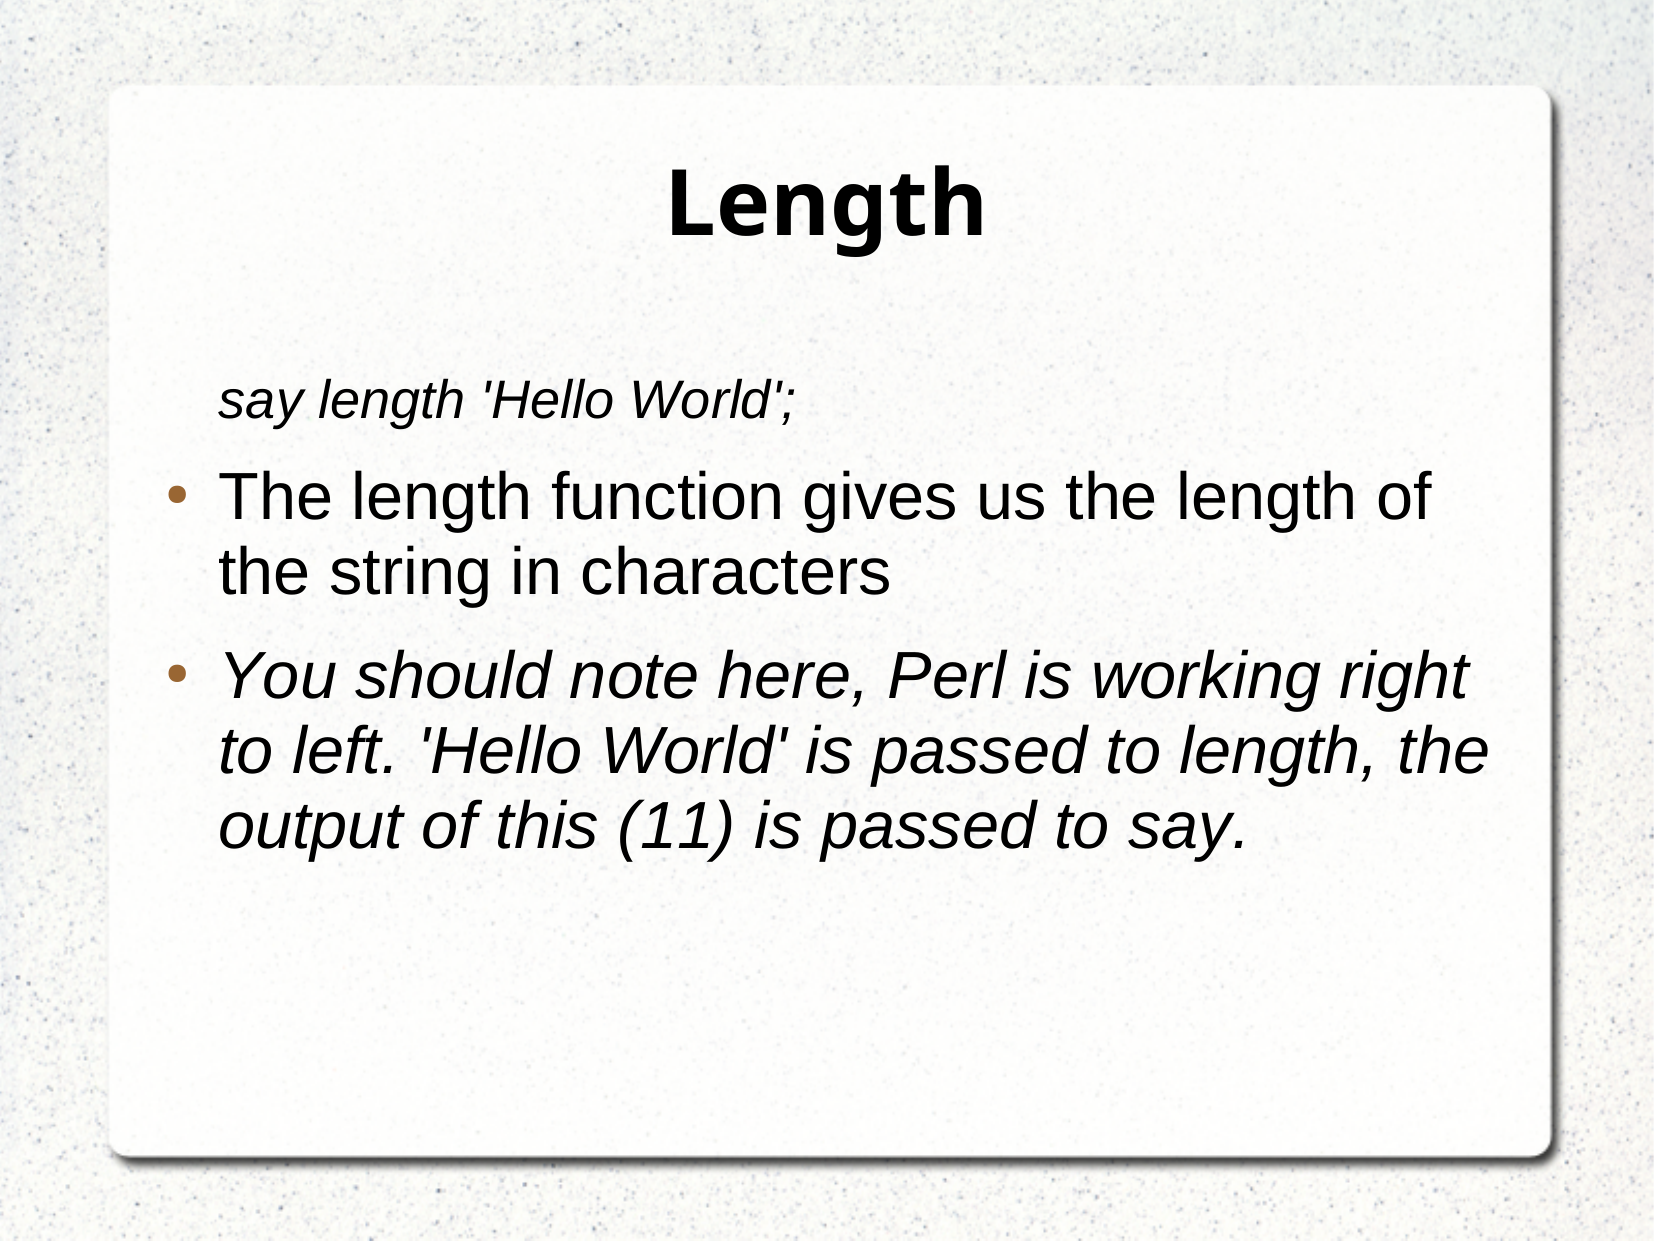

# Length
say length 'Hello World';
The length function gives us the length of the string in characters
You should note here, Perl is working right to left. 'Hello World' is passed to length, the output of this (11) is passed to say.